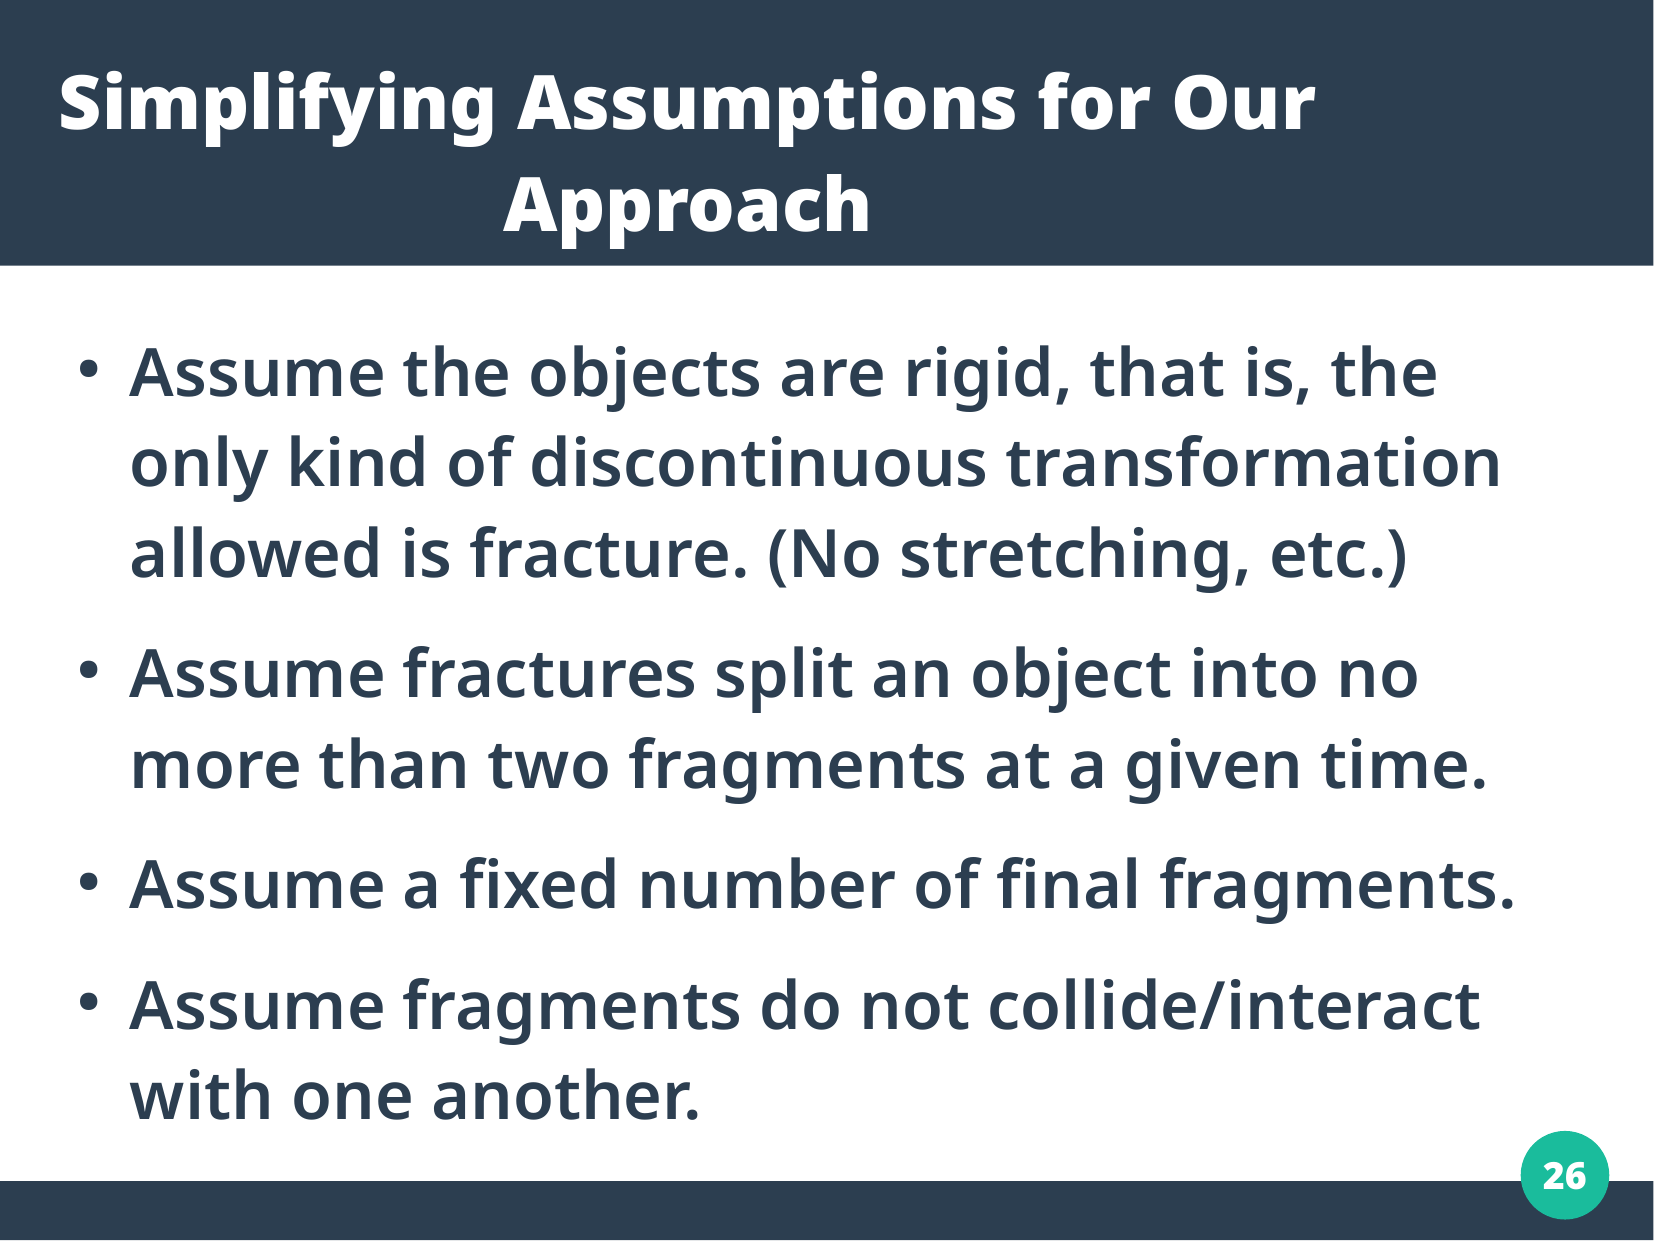

# Simplifying Assumptions for Our Approach
Assume the objects are rigid, that is, the only kind of discontinuous transformation allowed is fracture. (No stretching, etc.)
Assume fractures split an object into no more than two fragments at a given time.
Assume a fixed number of final fragments.
Assume fragments do not collide/interact with one another.
26